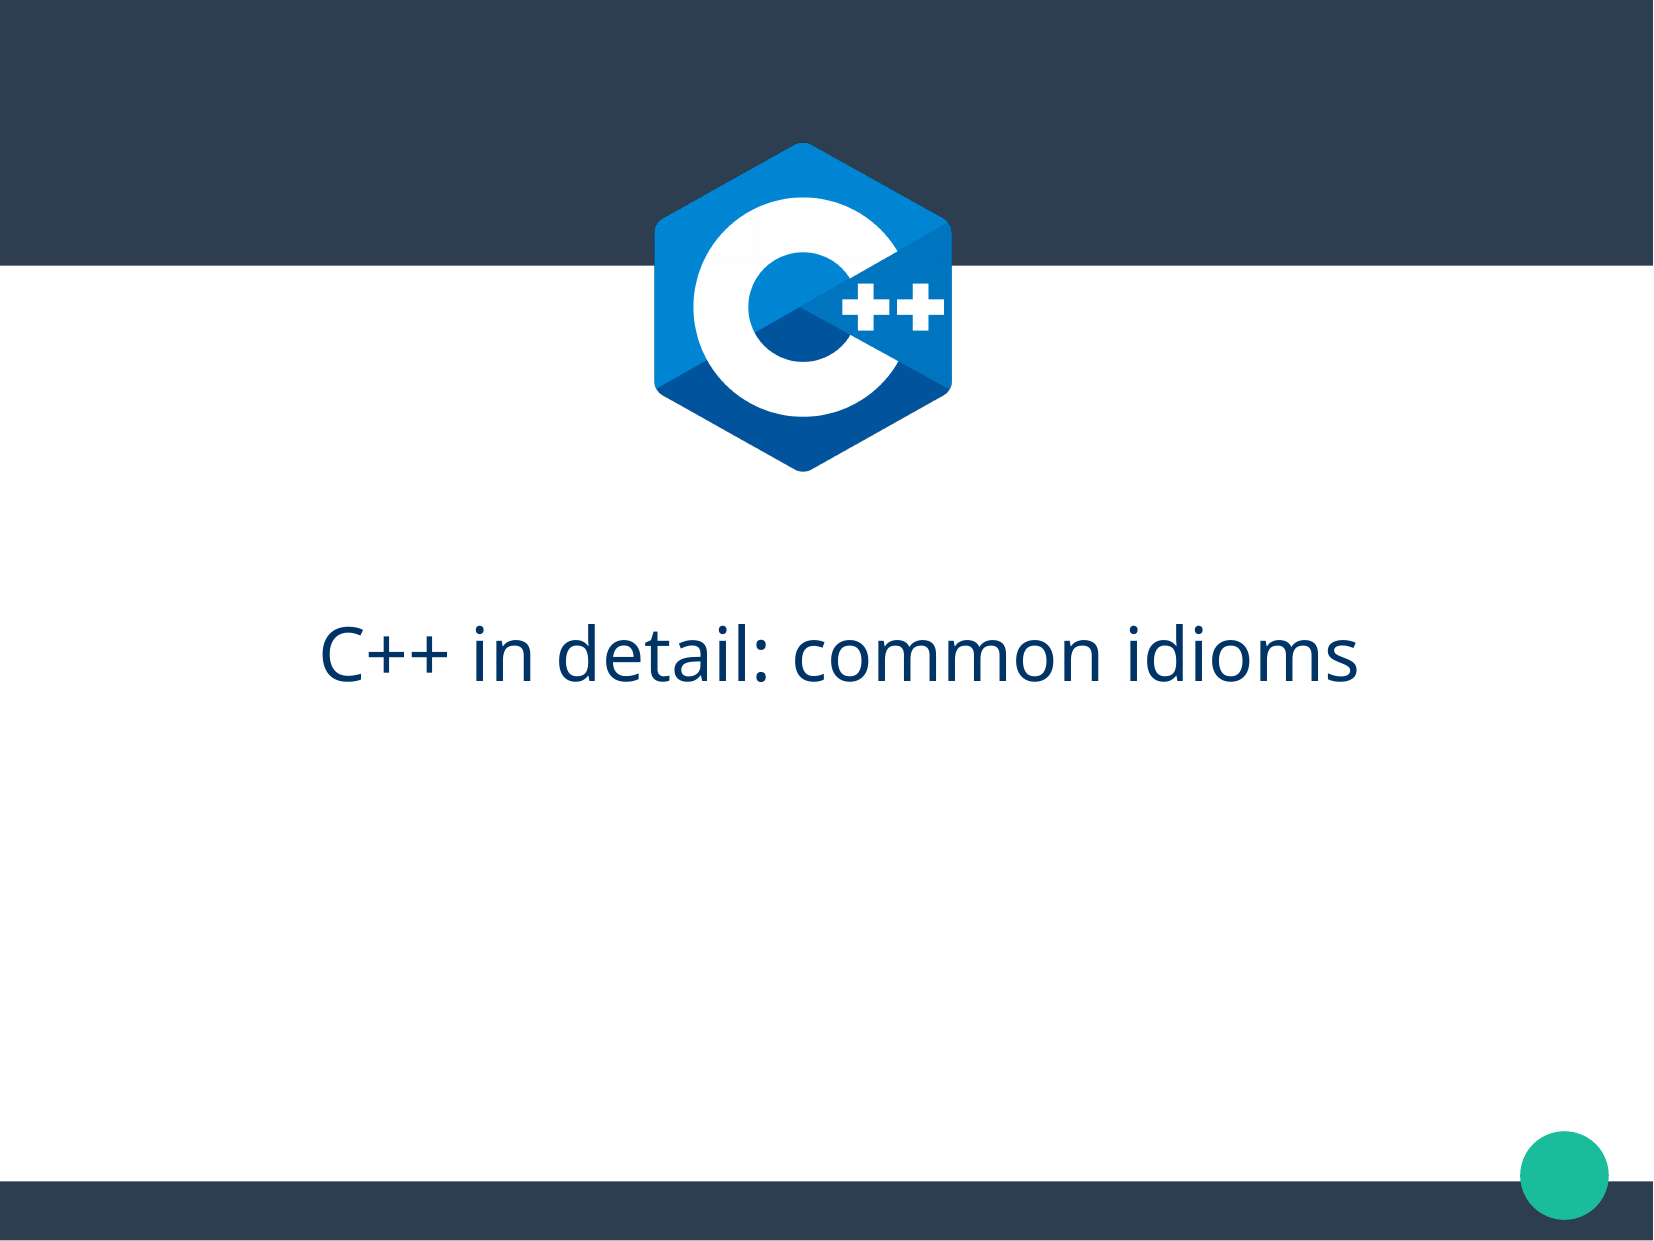

# `
`
C++ in detail: common idioms